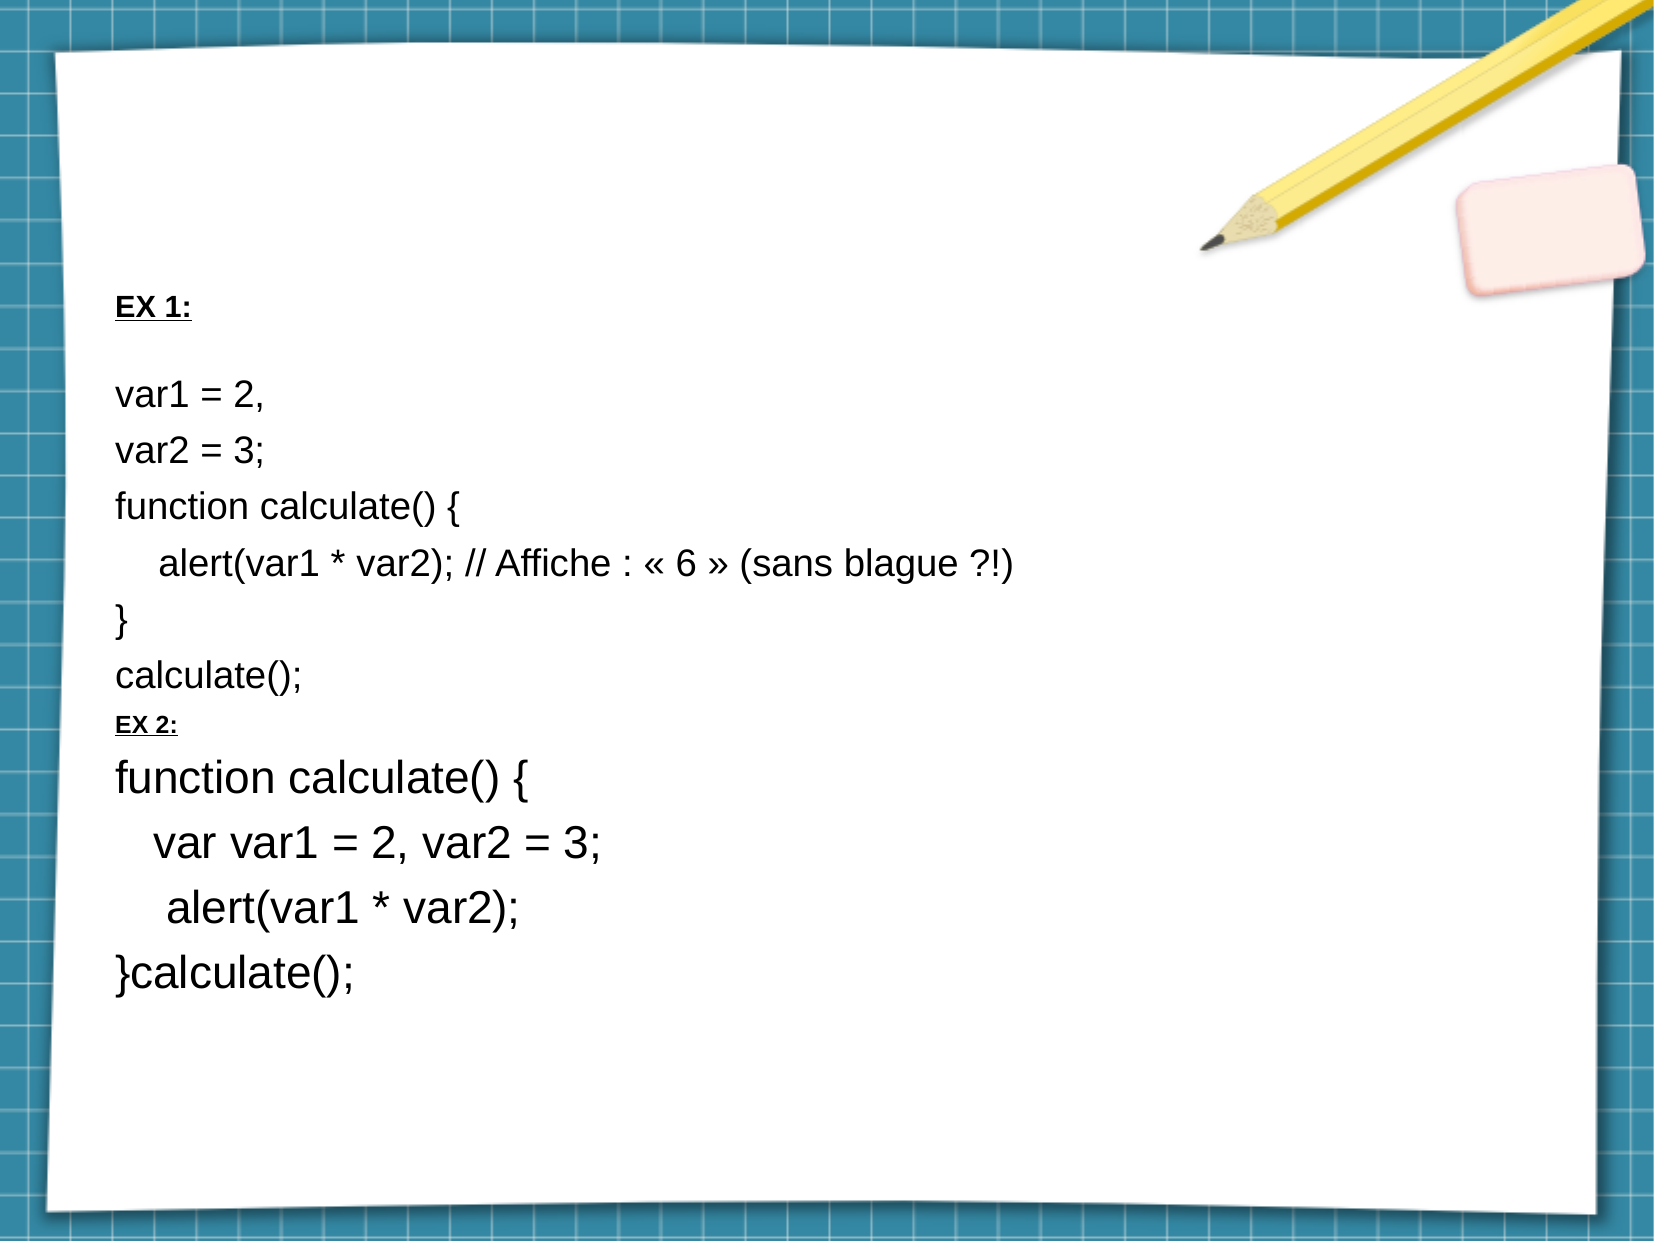

#
EX 1:
var1 = 2,
var2 = 3;
function calculate() {
 alert(var1 * var2); // Affiche : « 6 » (sans blague ?!)
}
calculate();
EX 2:
function calculate() {
 var var1 = 2, var2 = 3;
 alert(var1 * var2);
}calculate();